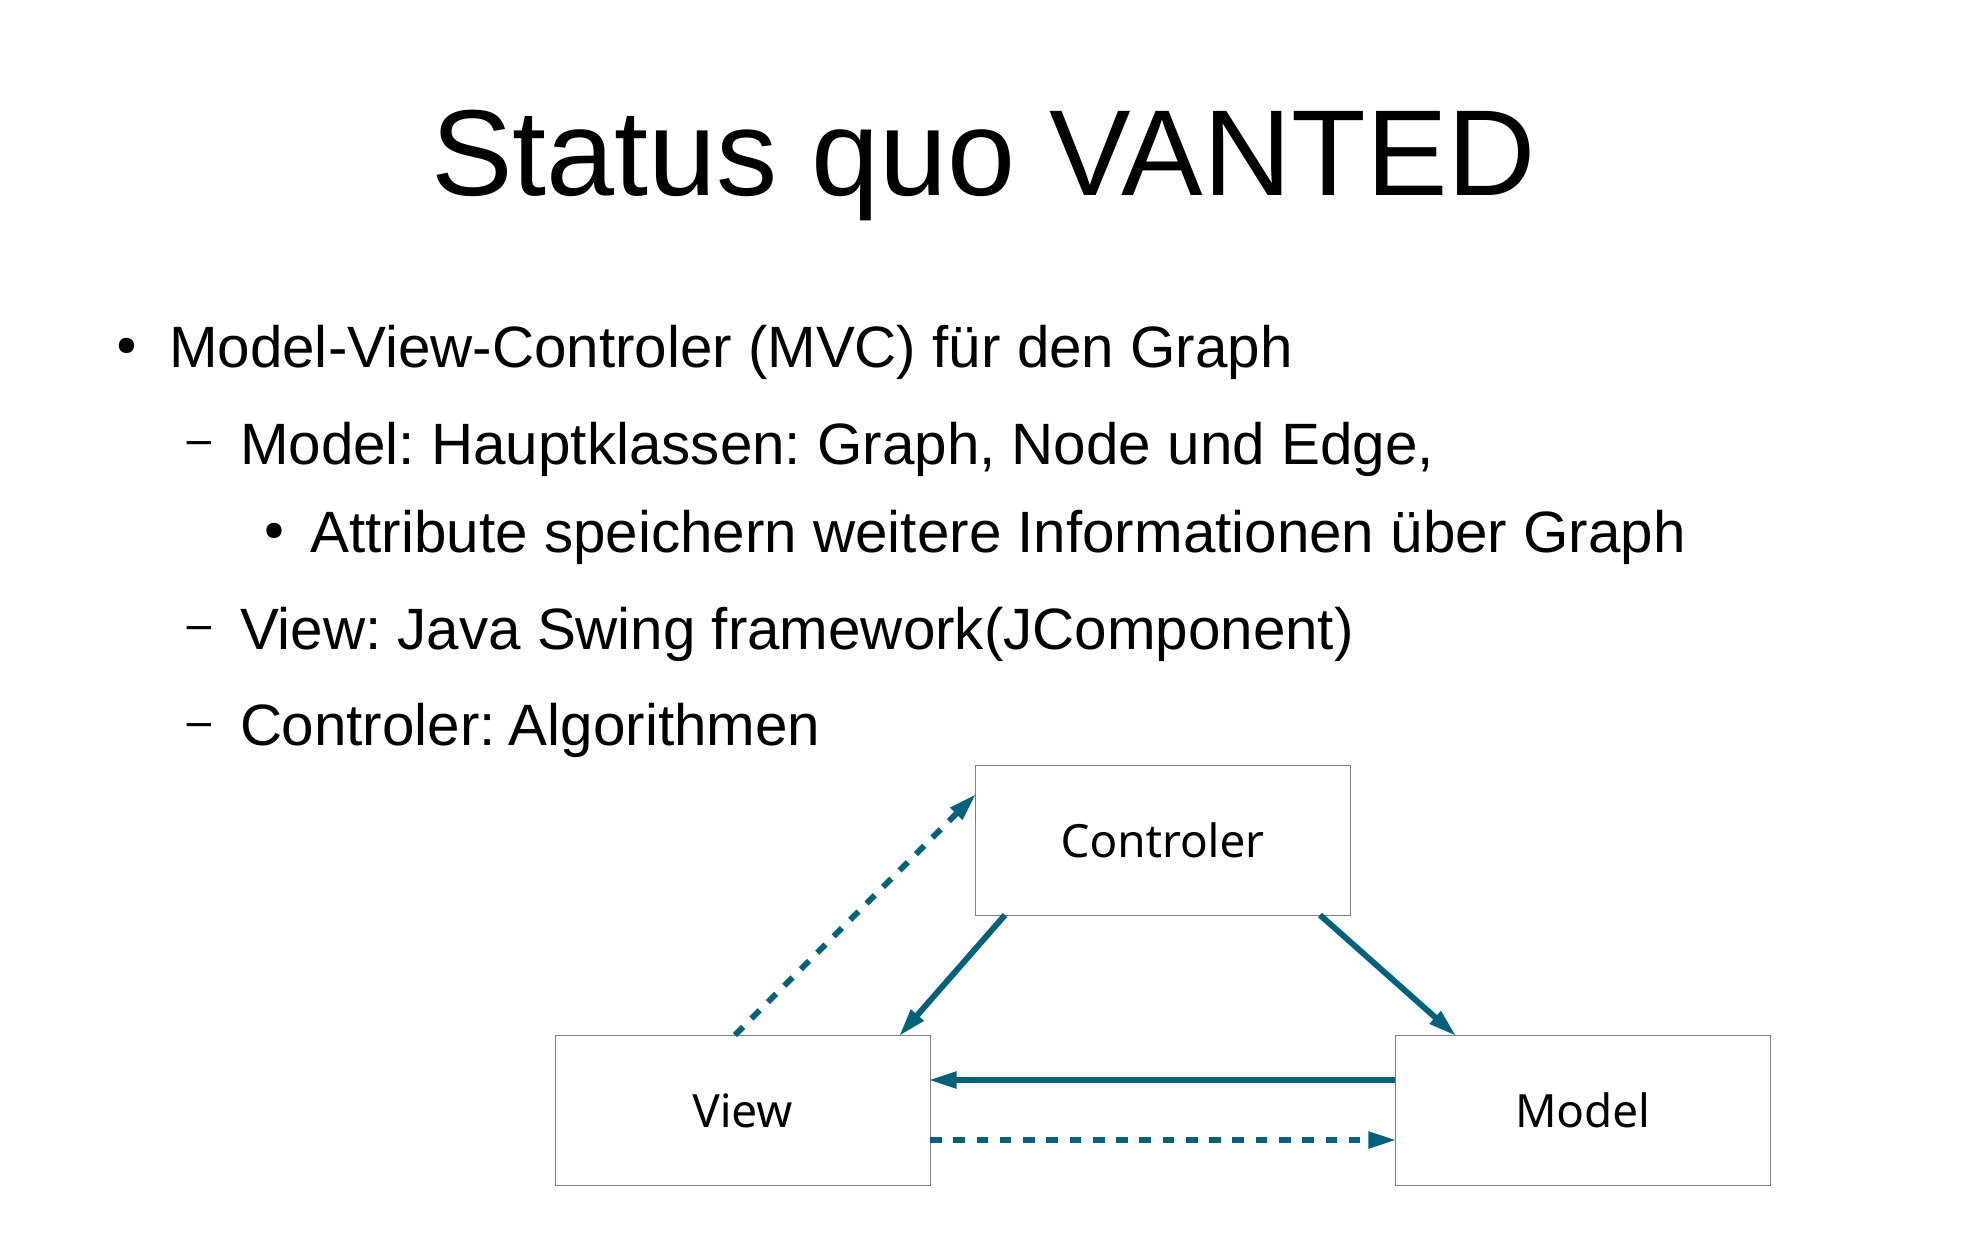

# Status quo VANTED
Model-View-Controler (MVC) für den Graph
Model: Hauptklassen: Graph, Node und Edge,
Attribute speichern weitere Informationen über Graph
View: Java Swing framework(JComponent)
Controler: Algorithmen
Controler
View
Model